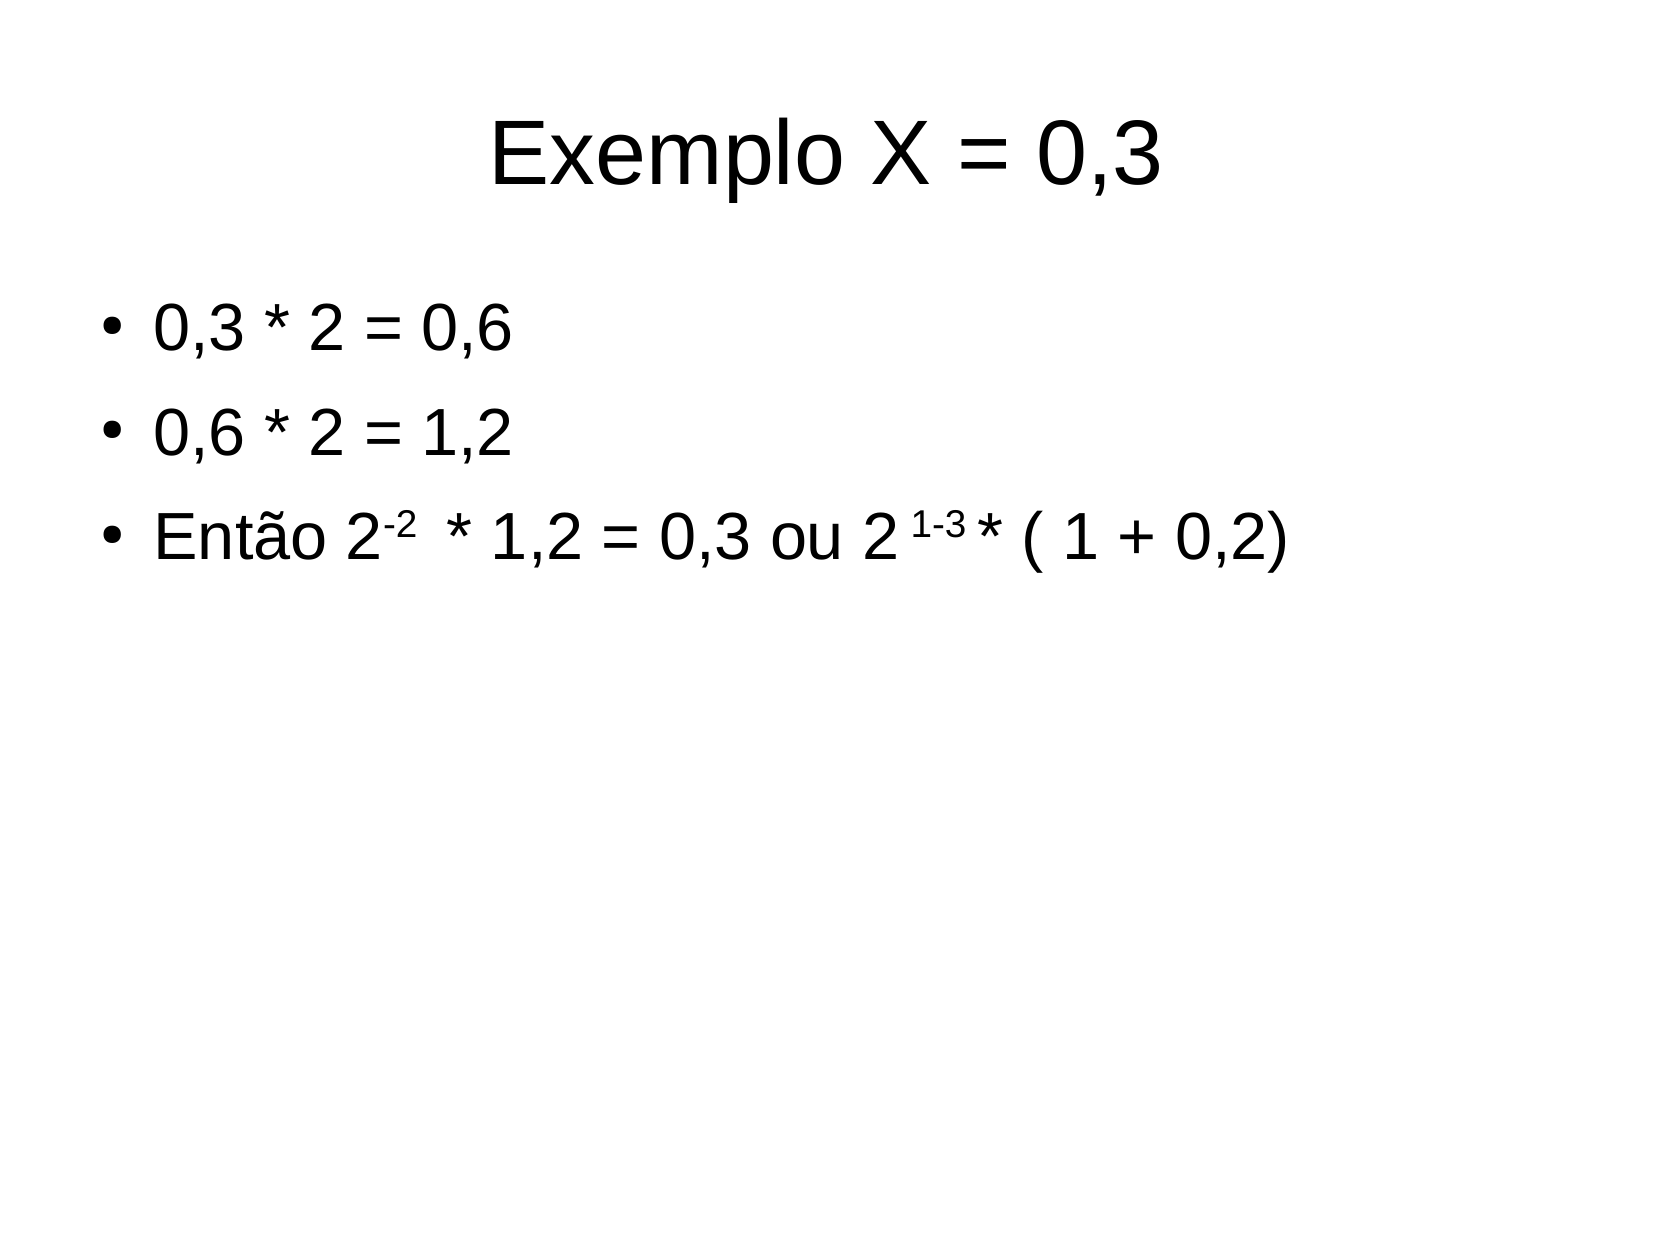

# Exemplo X = 0,3
0,3 * 2 = 0,6
0,6 * 2 = 1,2
Então 2-2 * 1,2 = 0,3 ou 2 1-3 * ( 1 + 0,2)